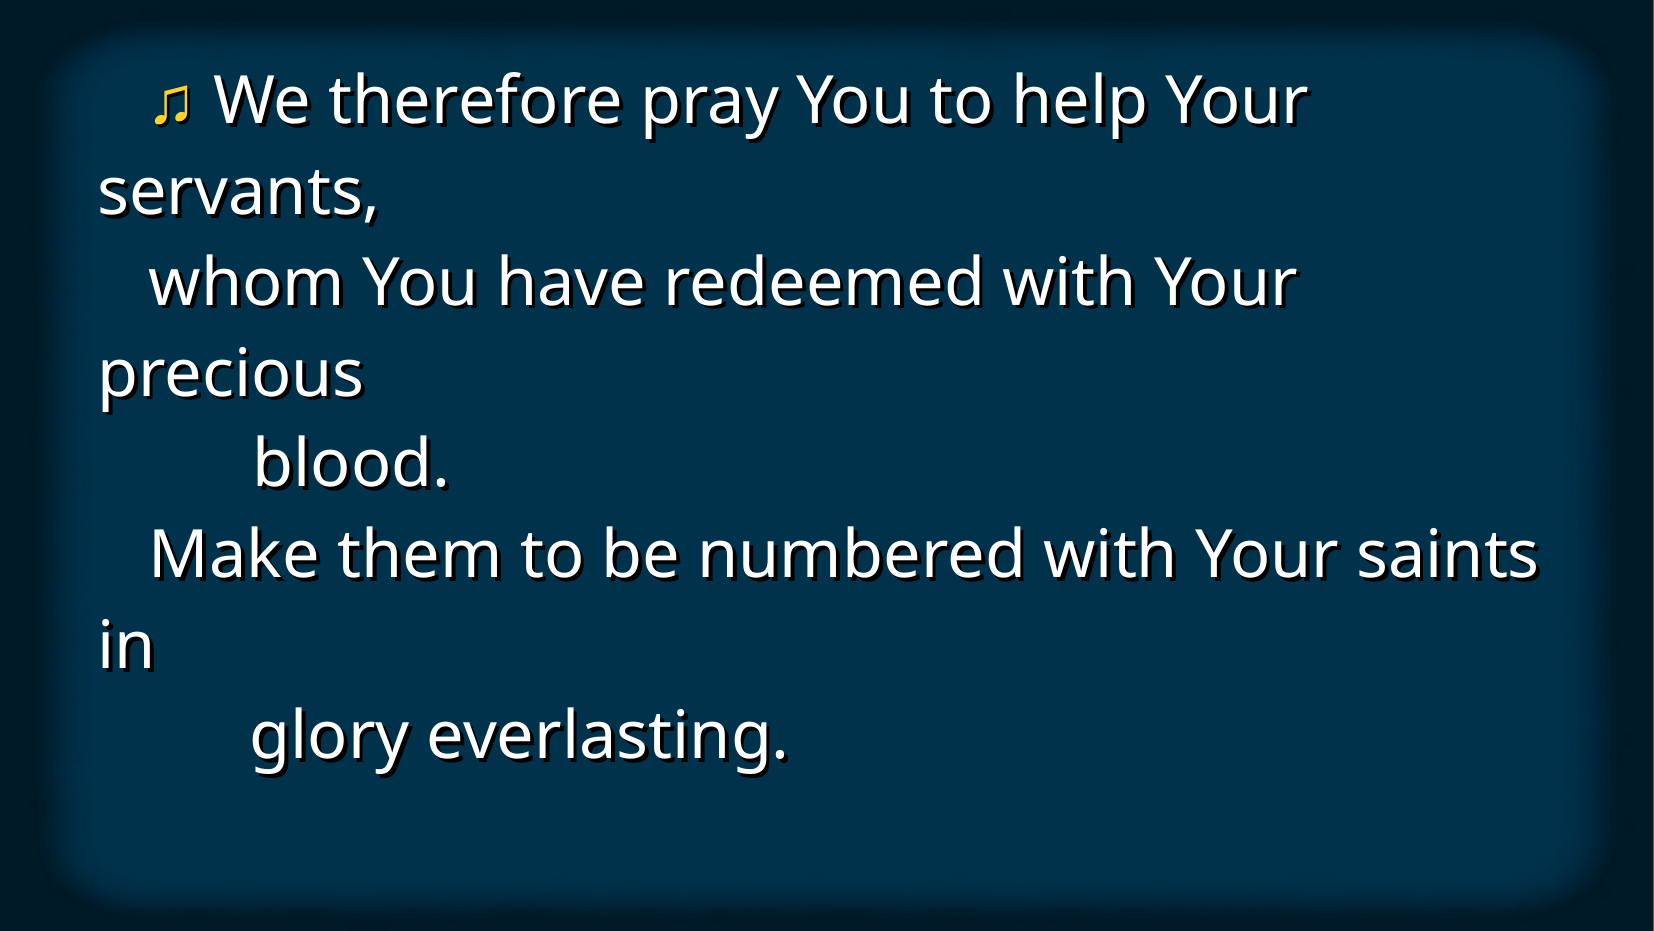

♫ We therefore pray You to help Your servants,
 whom You have redeemed with Your precious
 blood.
 Make them to be numbered with Your saints in
 glory everlasting.